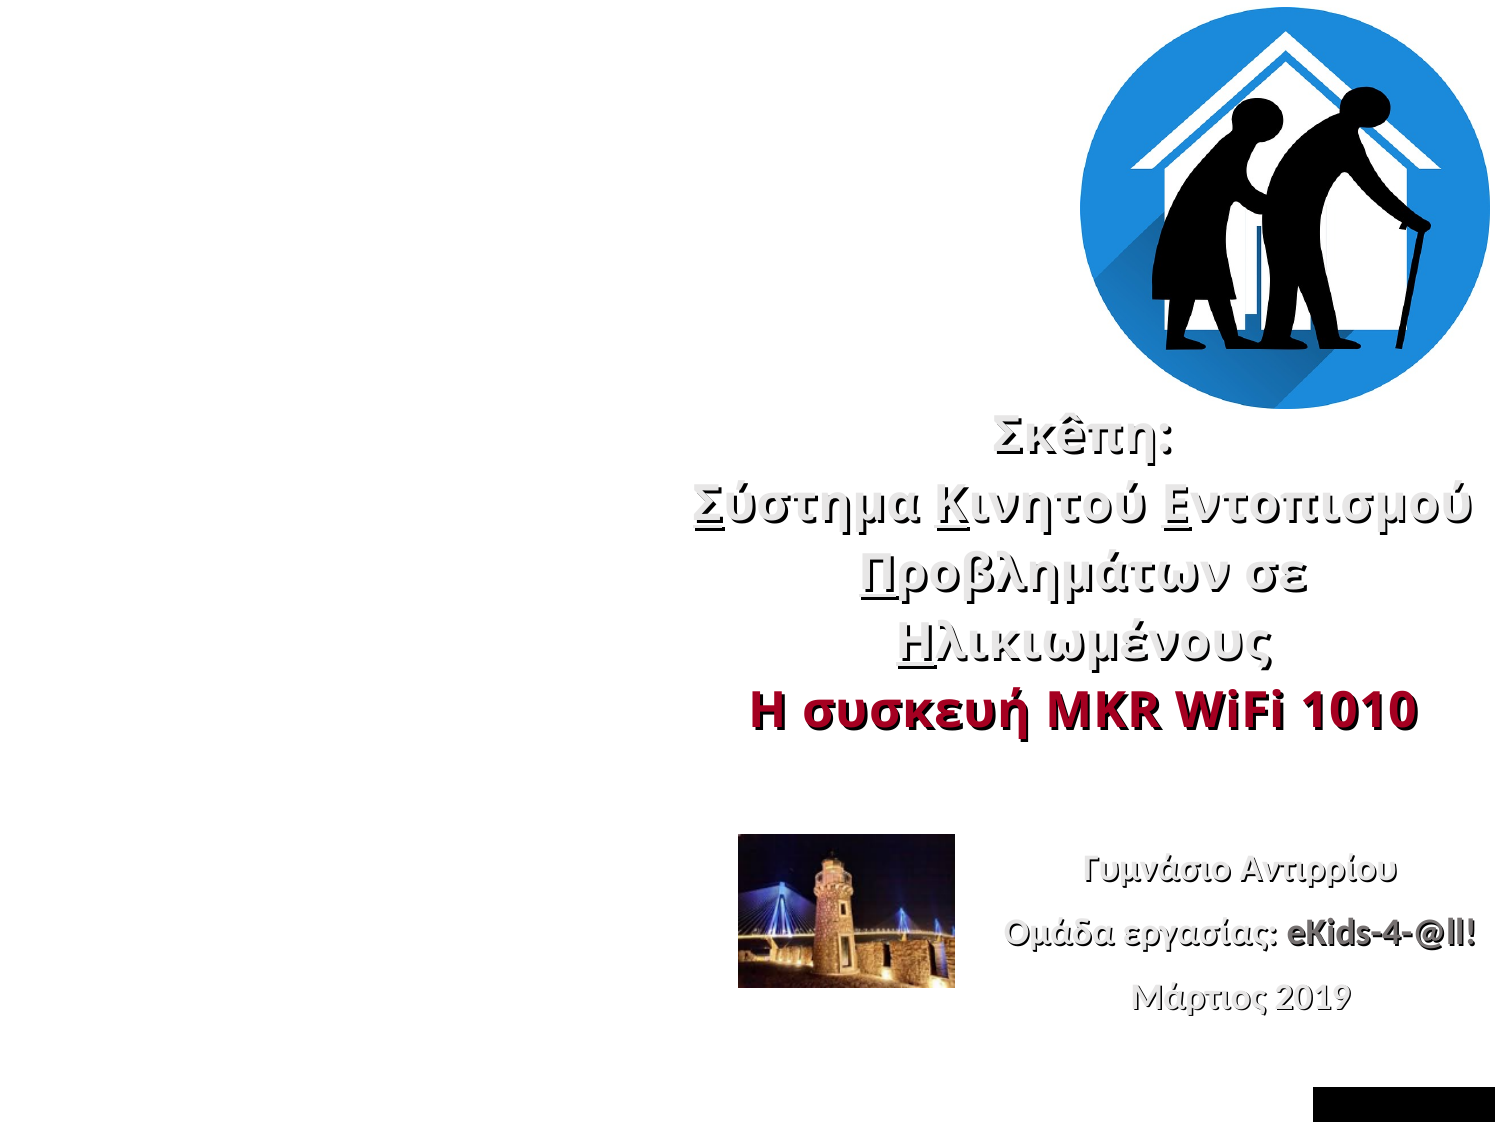

# Σκêπη: Σύστημα Κινητού Εντοπισμού Προβλημάτων σε Ηλικιωμένους Η συσκευή MKR WiFi 1010
Γυμνάσιο Αντιρρίου
Ομάδα εργασίας: eKids-4-@ll!
Μάρτιος 2019